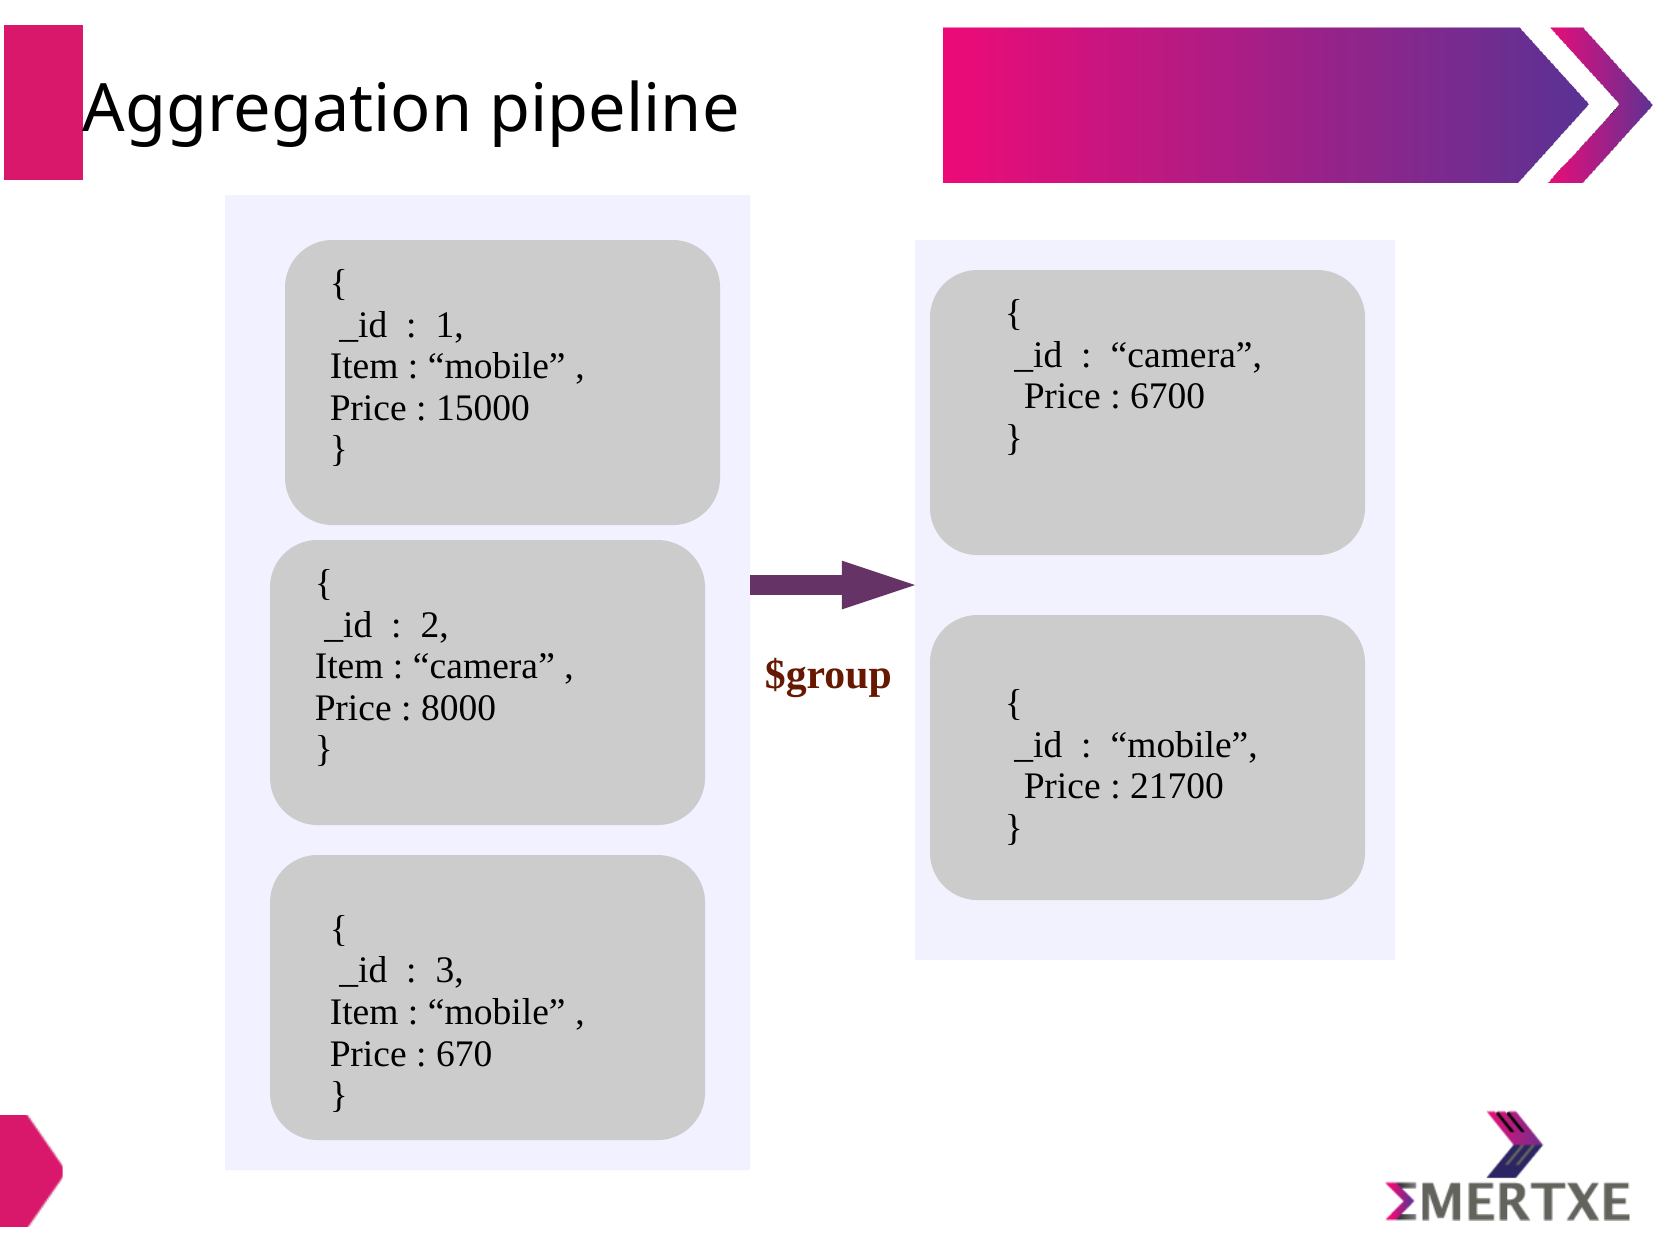

# Aggregation pipeline
{
 _id : 1,
Item : “mobile” ,
Price : 15000
}
{
 _id : “camera”,
 Price : 6700
}
{
 _id : 2,
Item : “camera” ,
Price : 8000
}
$group
{
 _id : “mobile”,
 Price : 21700
}
{
 _id : 3,
Item : “mobile” ,
Price : 670
}